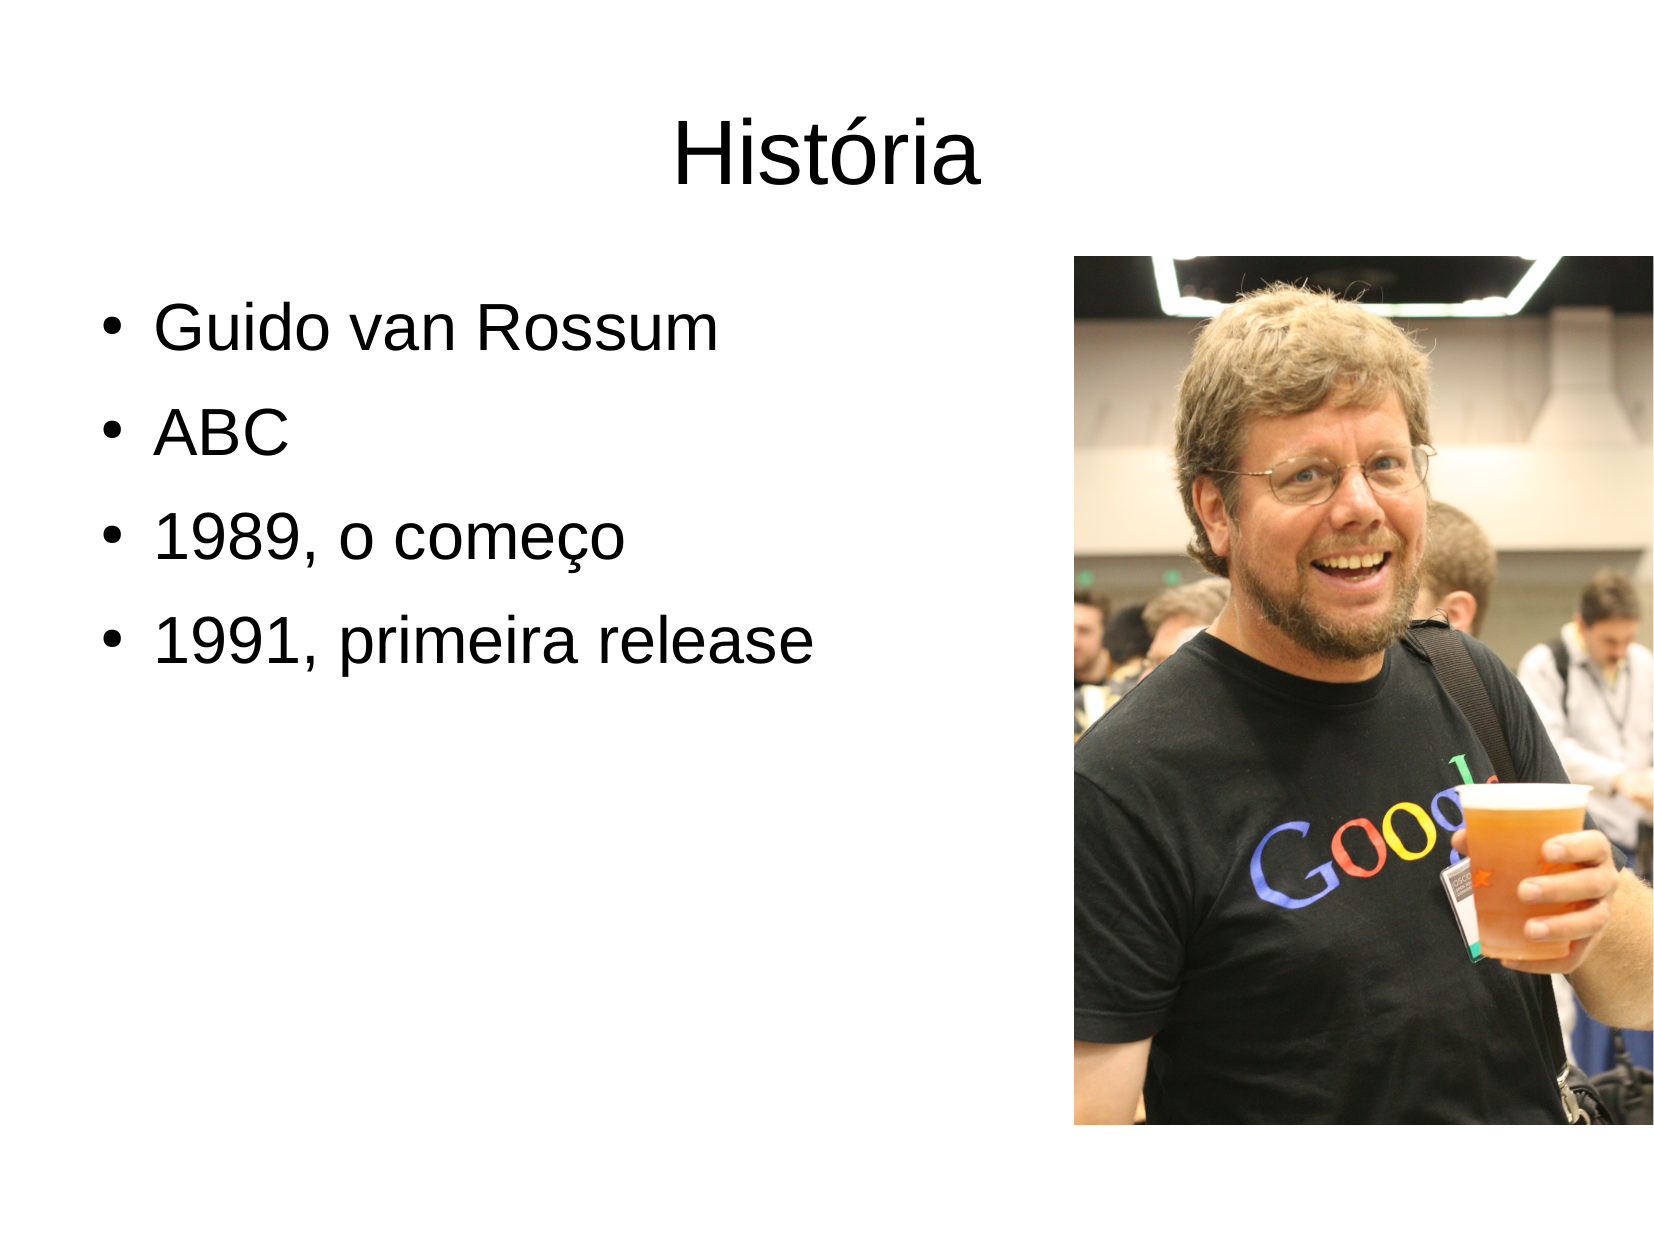

# História
Guido van Rossum
ABC
1989, o começo
1991, primeira release